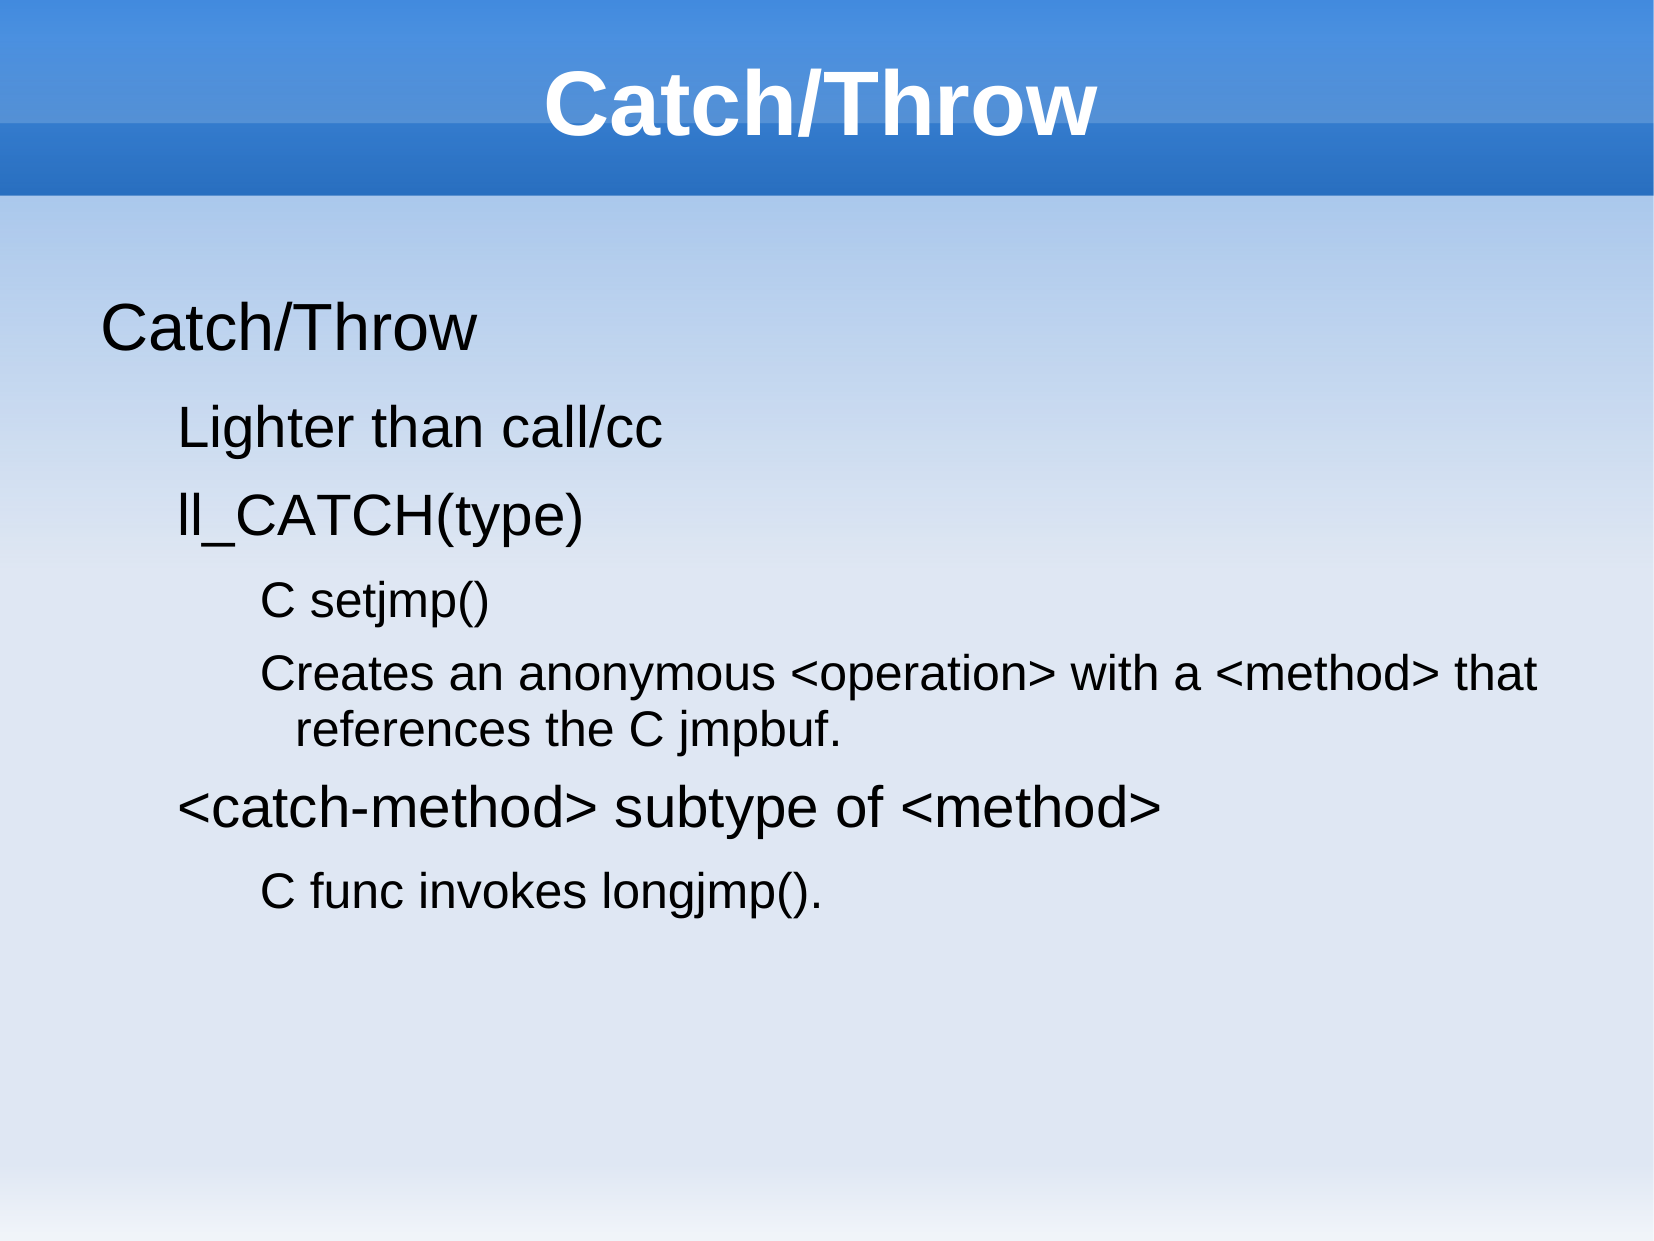

# Catch/Throw
Catch/Throw
Lighter than call/cc
ll_CATCH(type)
C setjmp()
Creates an anonymous <operation> with a <method> that references the C jmpbuf.
<catch-method> subtype of <method>
C func invokes longjmp().